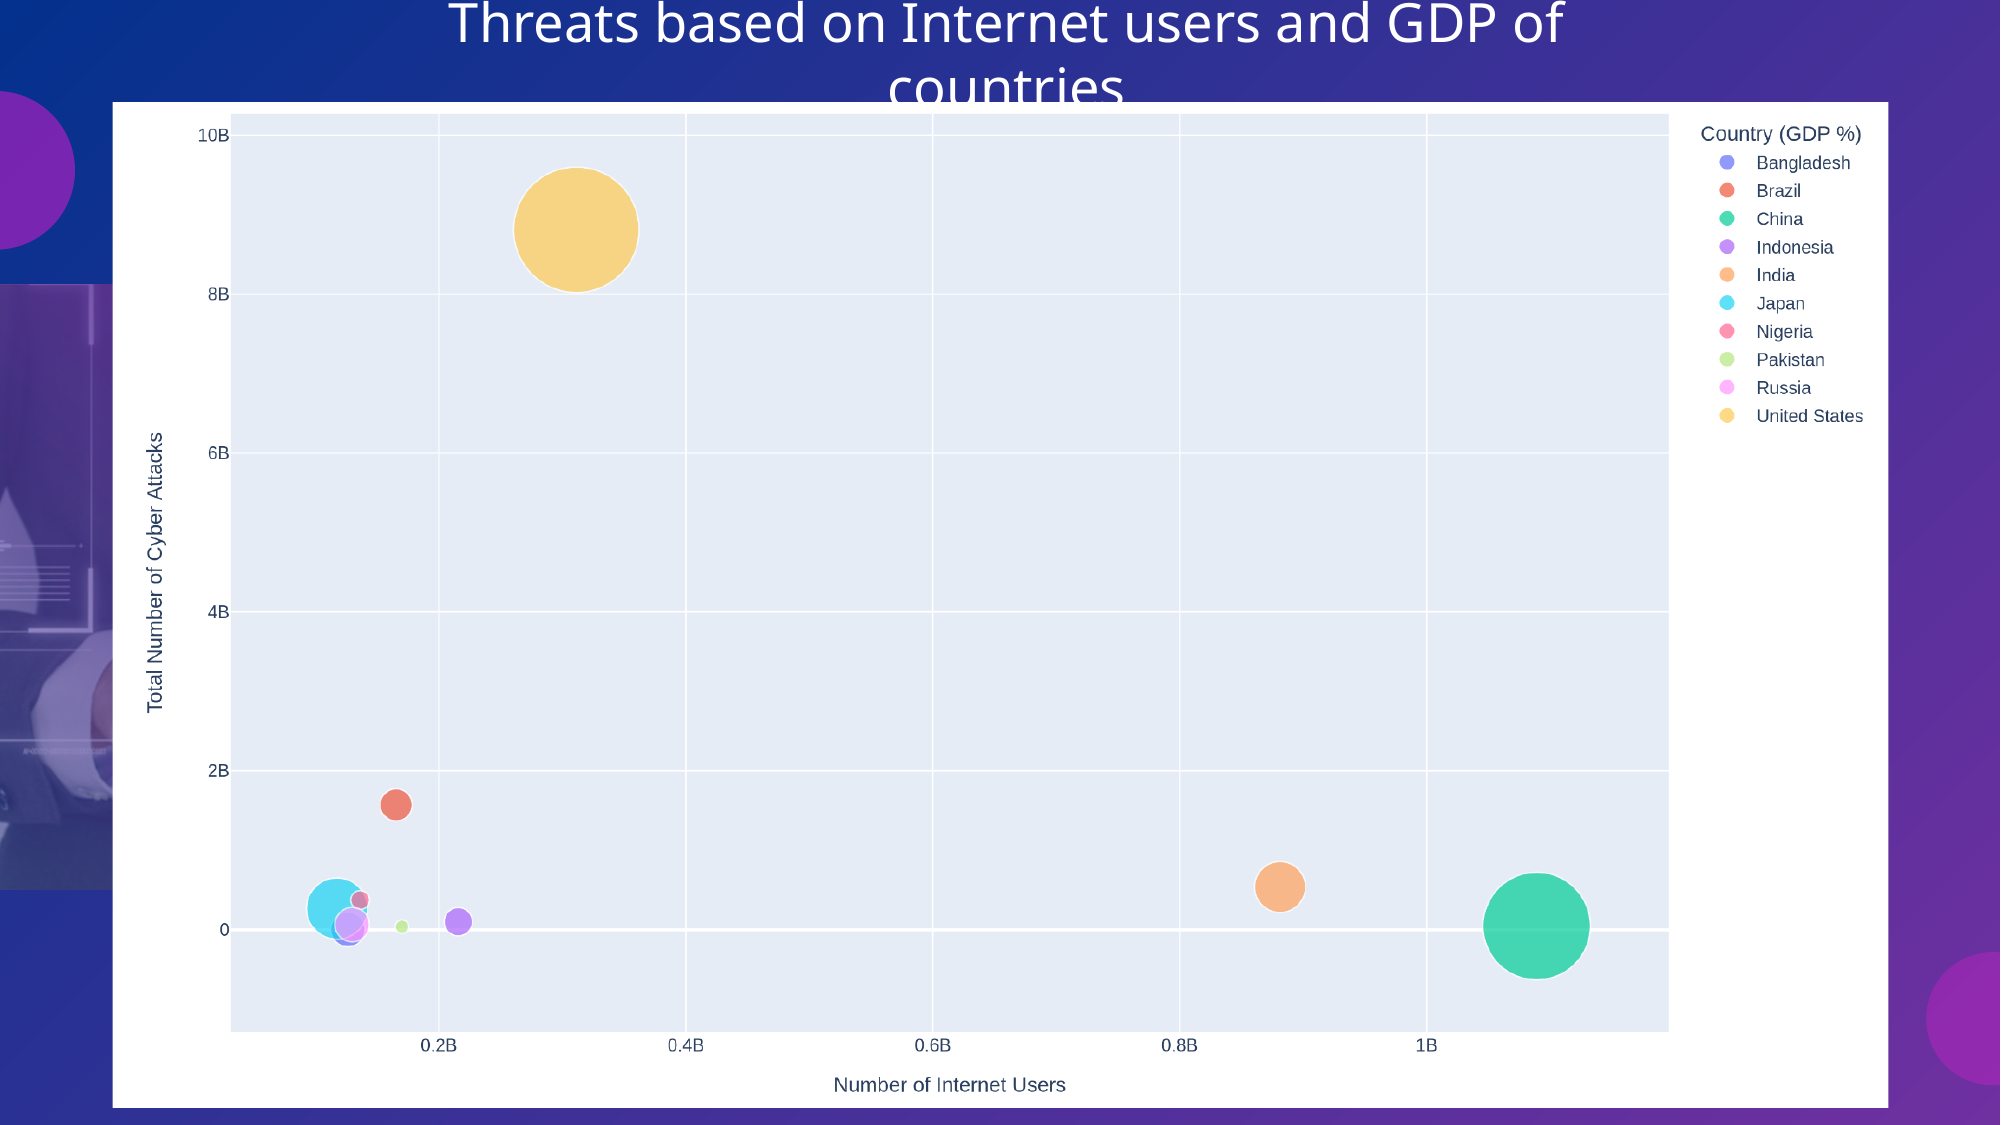

Threats based on Internet users and GDP of countries